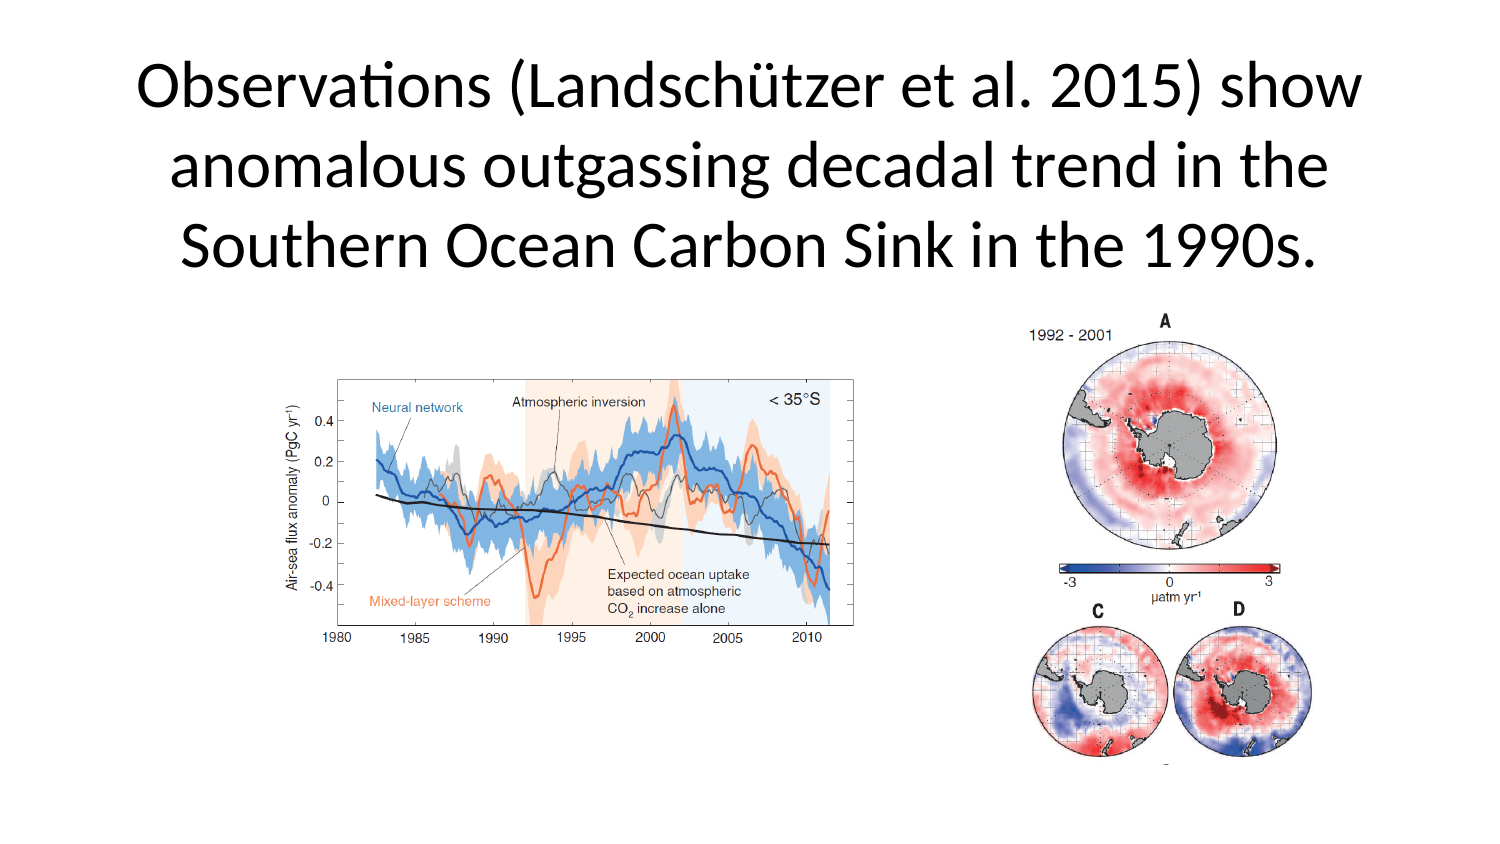

# Observations (Landschützer et al. 2015) show anomalous outgassing decadal trend in the Southern Ocean Carbon Sink in the 1990s.